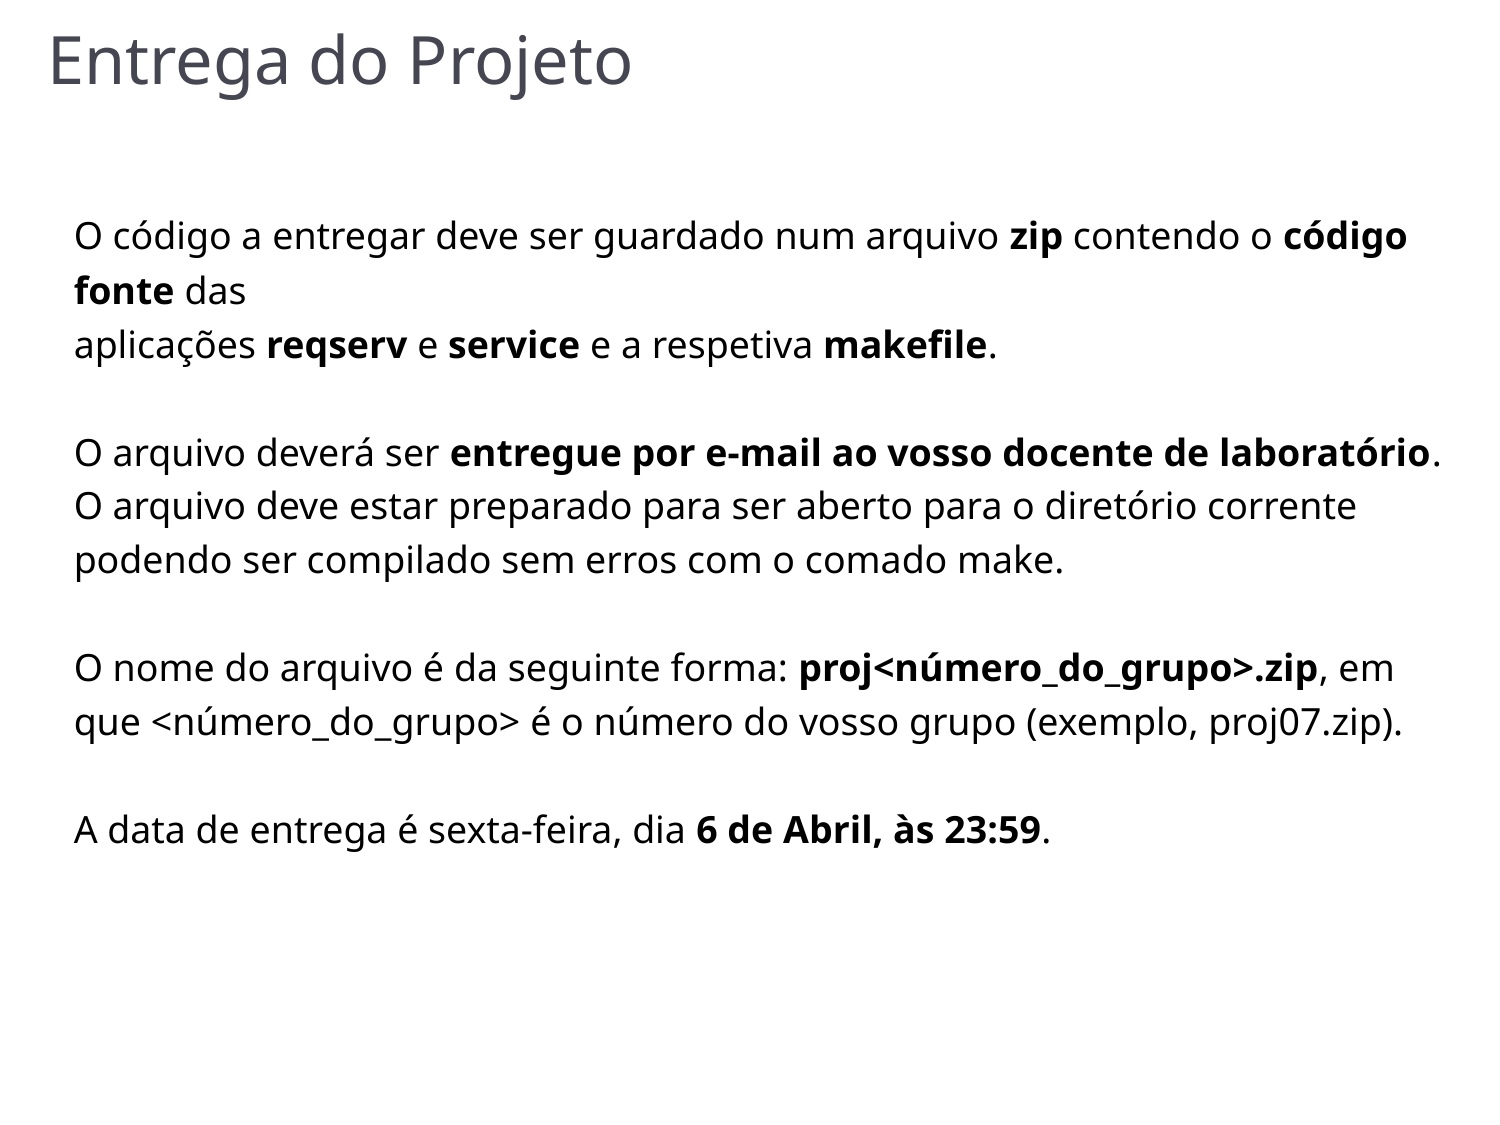

# Entrega do Projeto
O código a entregar deve ser guardado num arquivo zip contendo o código fonte das
aplicações reqserv e service e a respetiva makefile.
O arquivo deverá ser entregue por e-mail ao vosso docente de laboratório.
O arquivo deve estar preparado para ser aberto para o diretório corrente podendo ser compilado sem erros com o comado make.
O nome do arquivo é da seguinte forma: proj<número_do_grupo>.zip, em que <número_do_grupo> é o número do vosso grupo (exemplo, proj07.zip).
A data de entrega é sexta-feira, dia 6 de Abril, às 23:59.